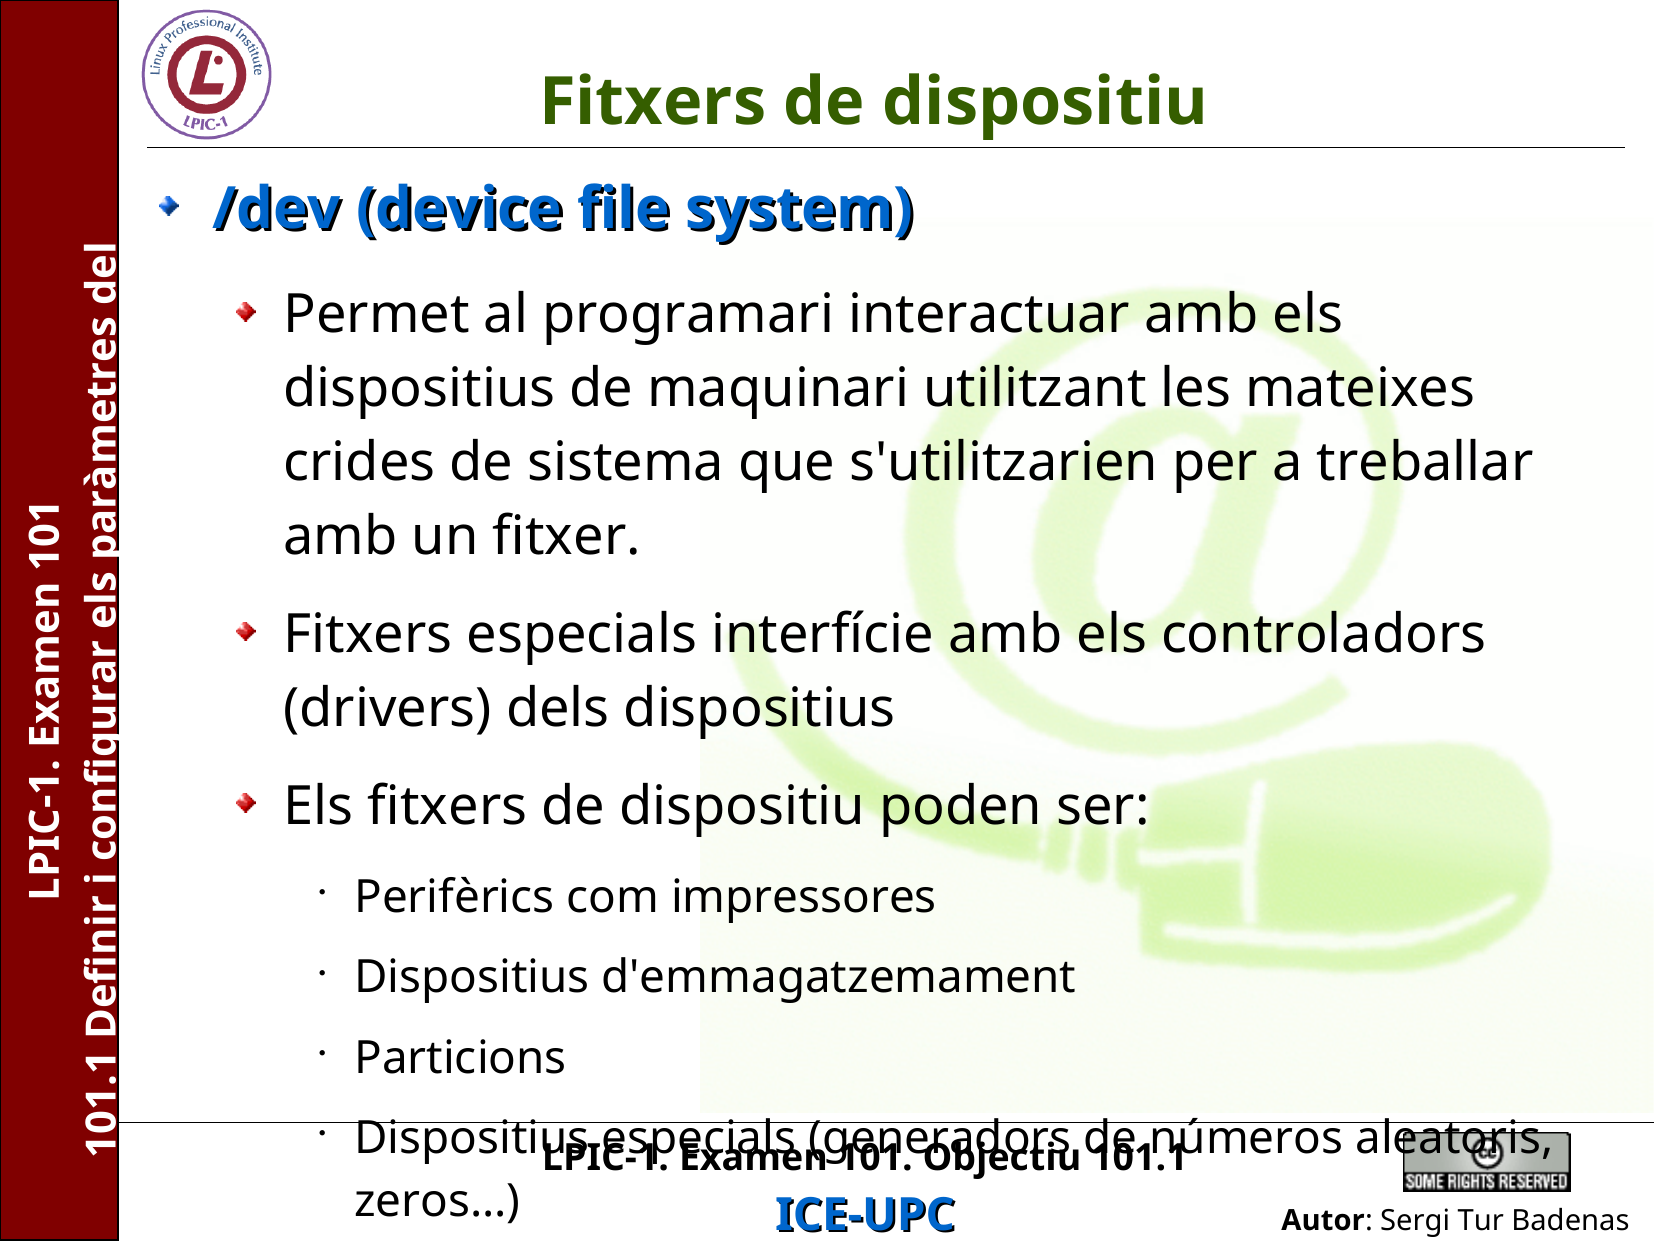

# Fitxers de dispositiu
/dev (device file system)
Permet al programari interactuar amb els dispositius de maquinari utilitzant les mateixes crides de sistema que s'utilitzarien per a treballar amb un fitxer.
Fitxers especials interfície amb els controladors (drivers) dels dispositius
Els fitxers de dispositiu poden ser:
Perifèrics com impressores
Dispositius d'emmagatzemament
Particions
Dispositius especials (generadors de números aleatoris, zeros...)